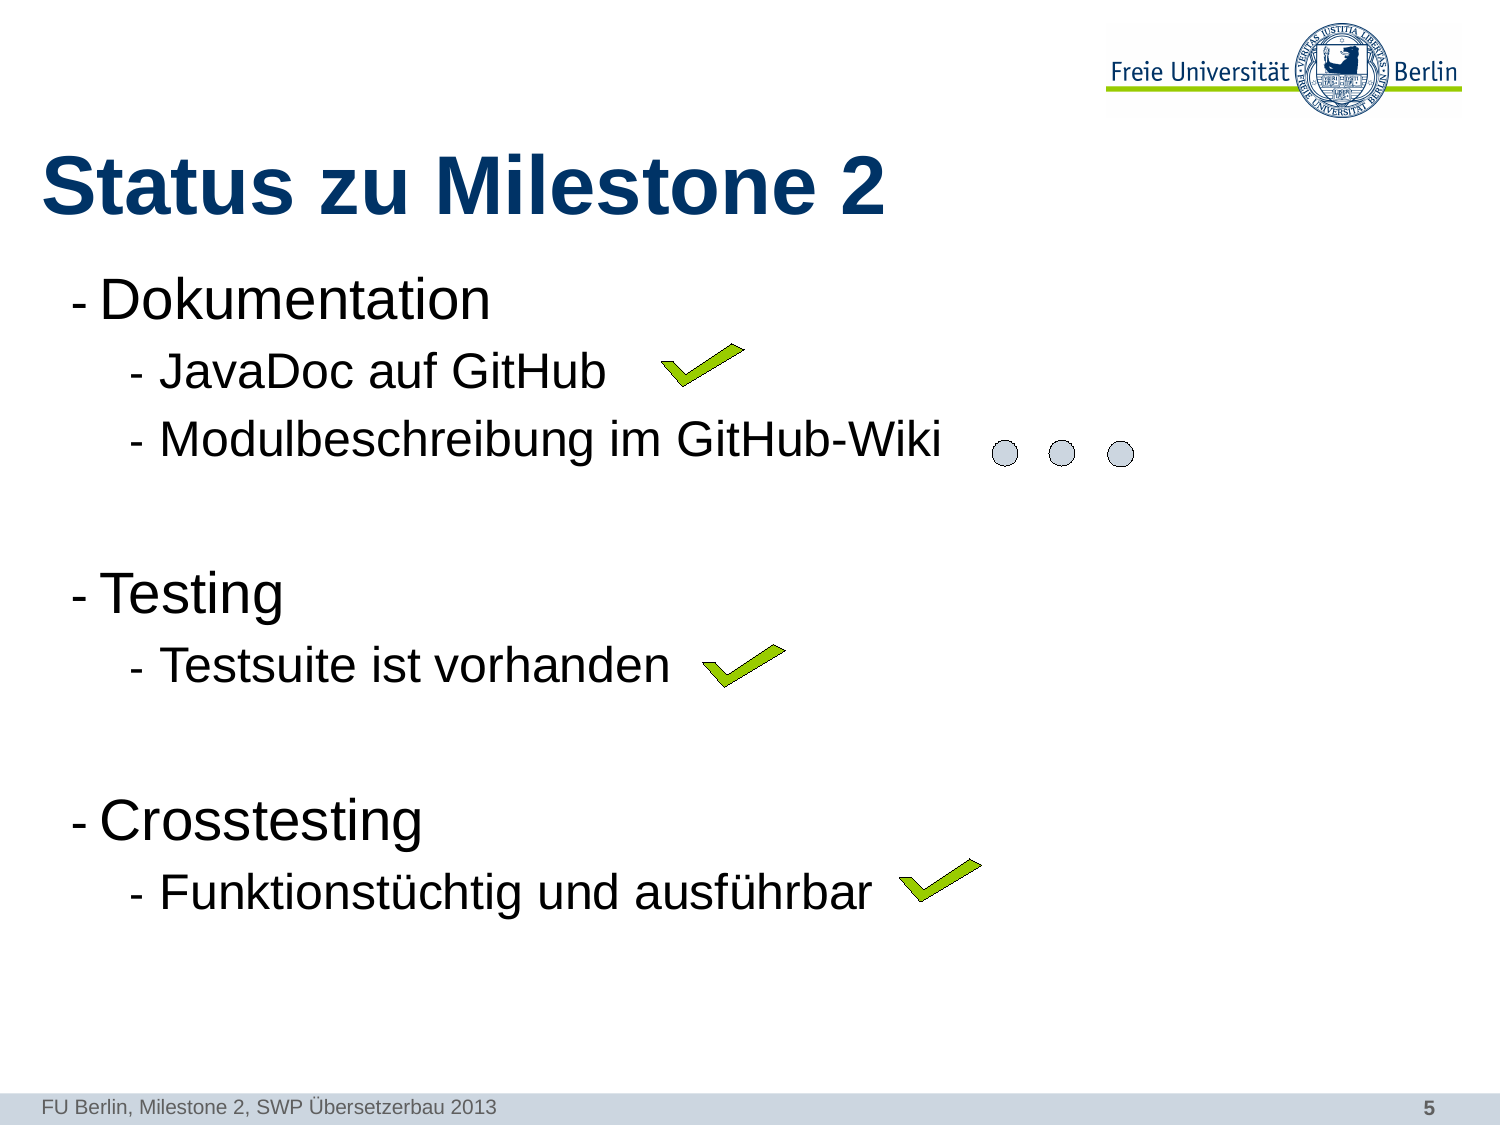

# Status zu Milestone 2
Dokumentation
JavaDoc auf GitHub
Modulbeschreibung im GitHub-Wiki
Testing
Testsuite ist vorhanden
Crosstesting
Funktionstüchtig und ausführbar